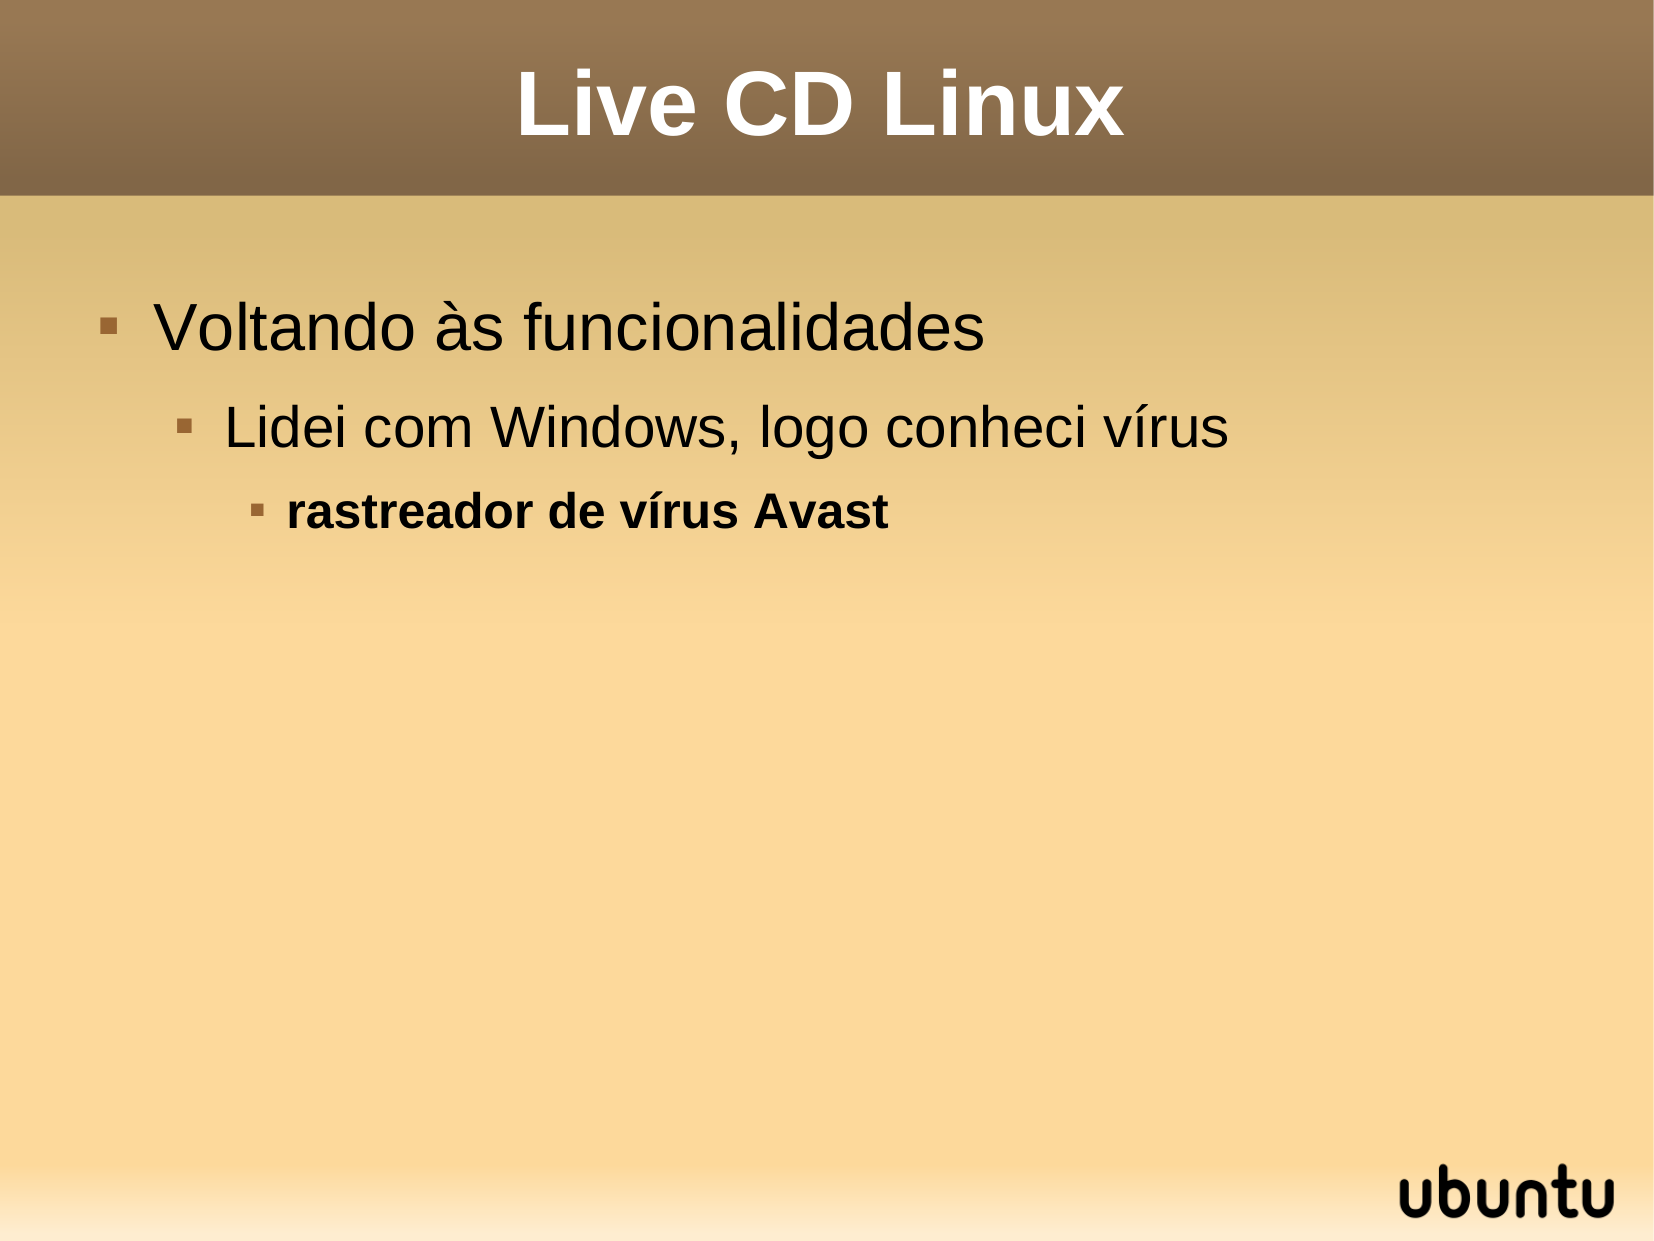

# Live CD Linux
Voltando às funcionalidades
Lidei com Windows, logo conheci vírus
rastreador de vírus Avast